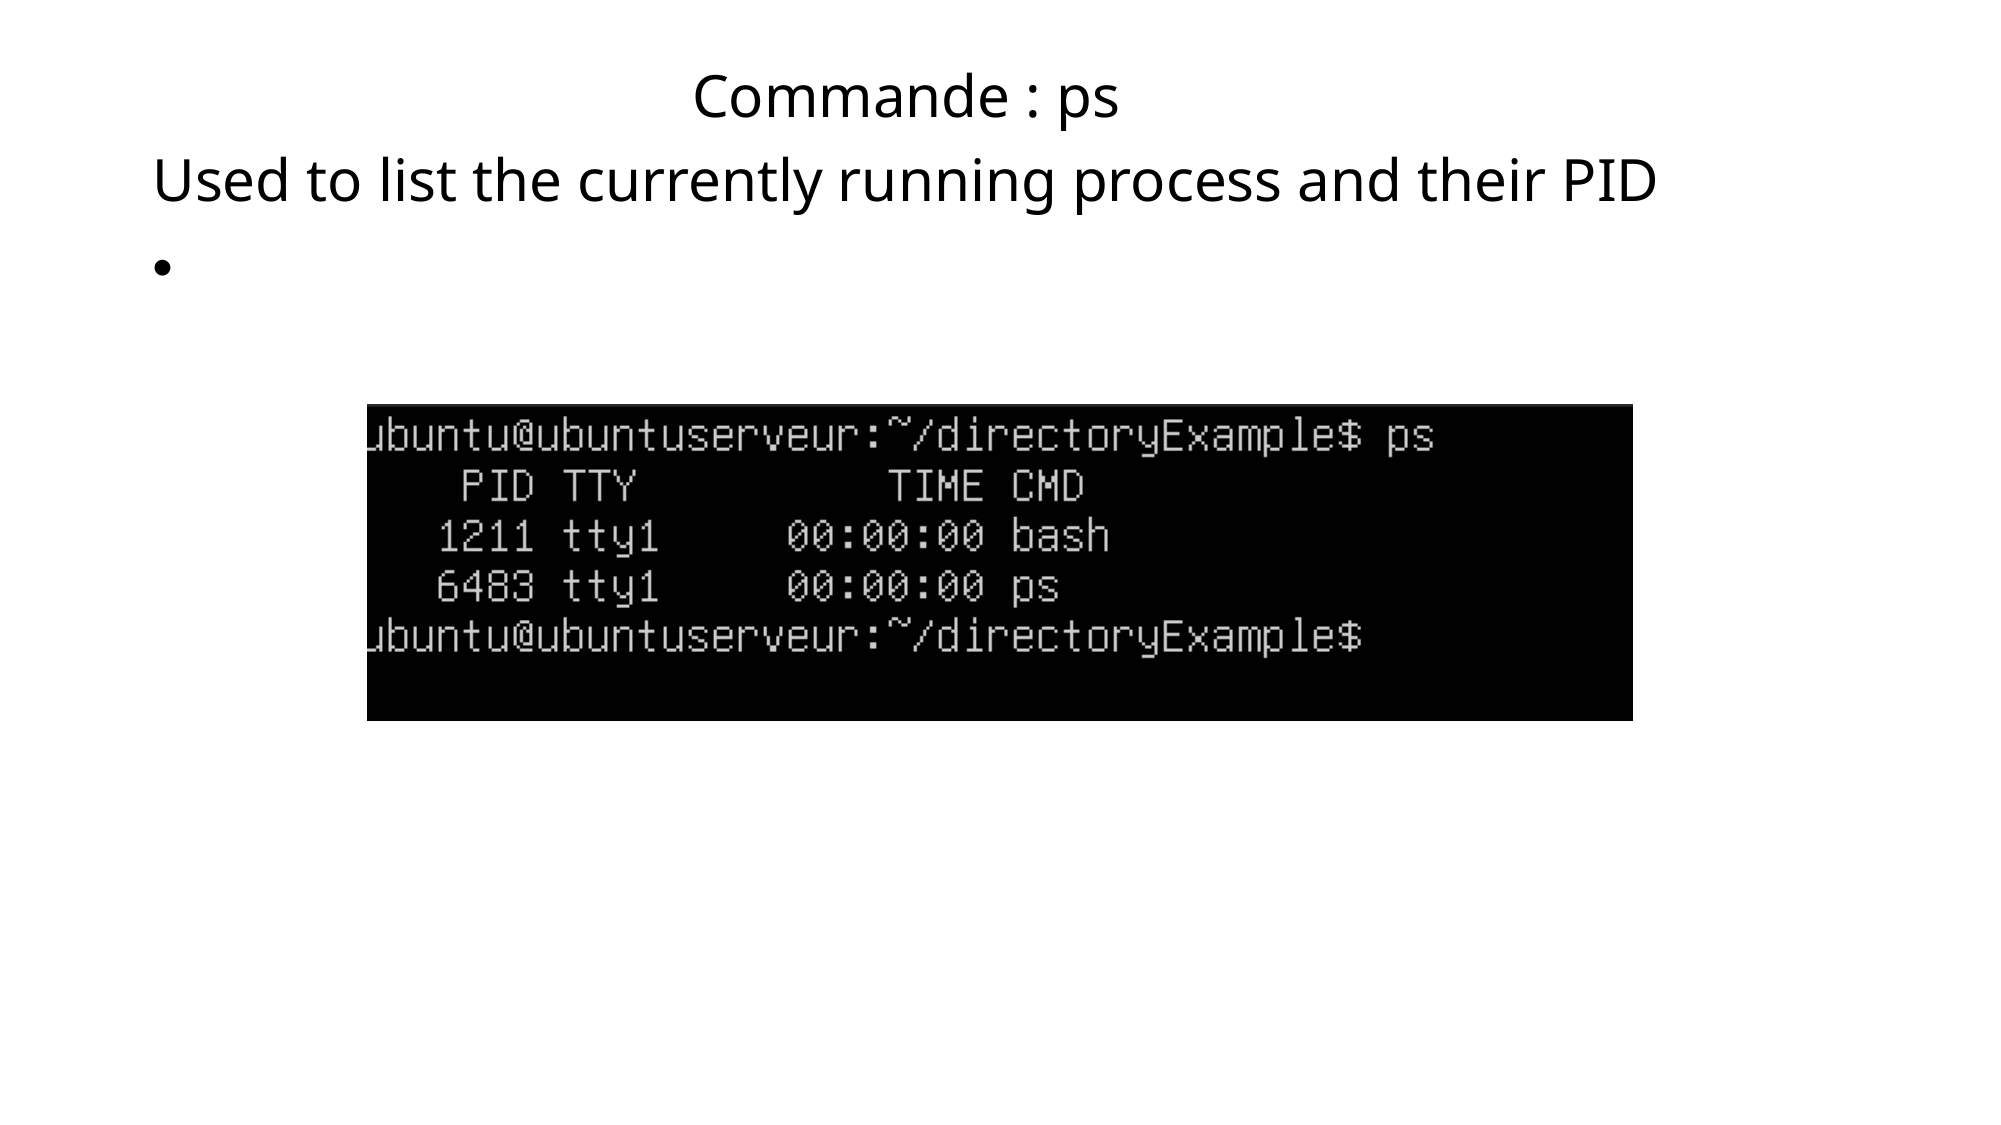

# Commande : ps
Used to list the currently running process and their PID